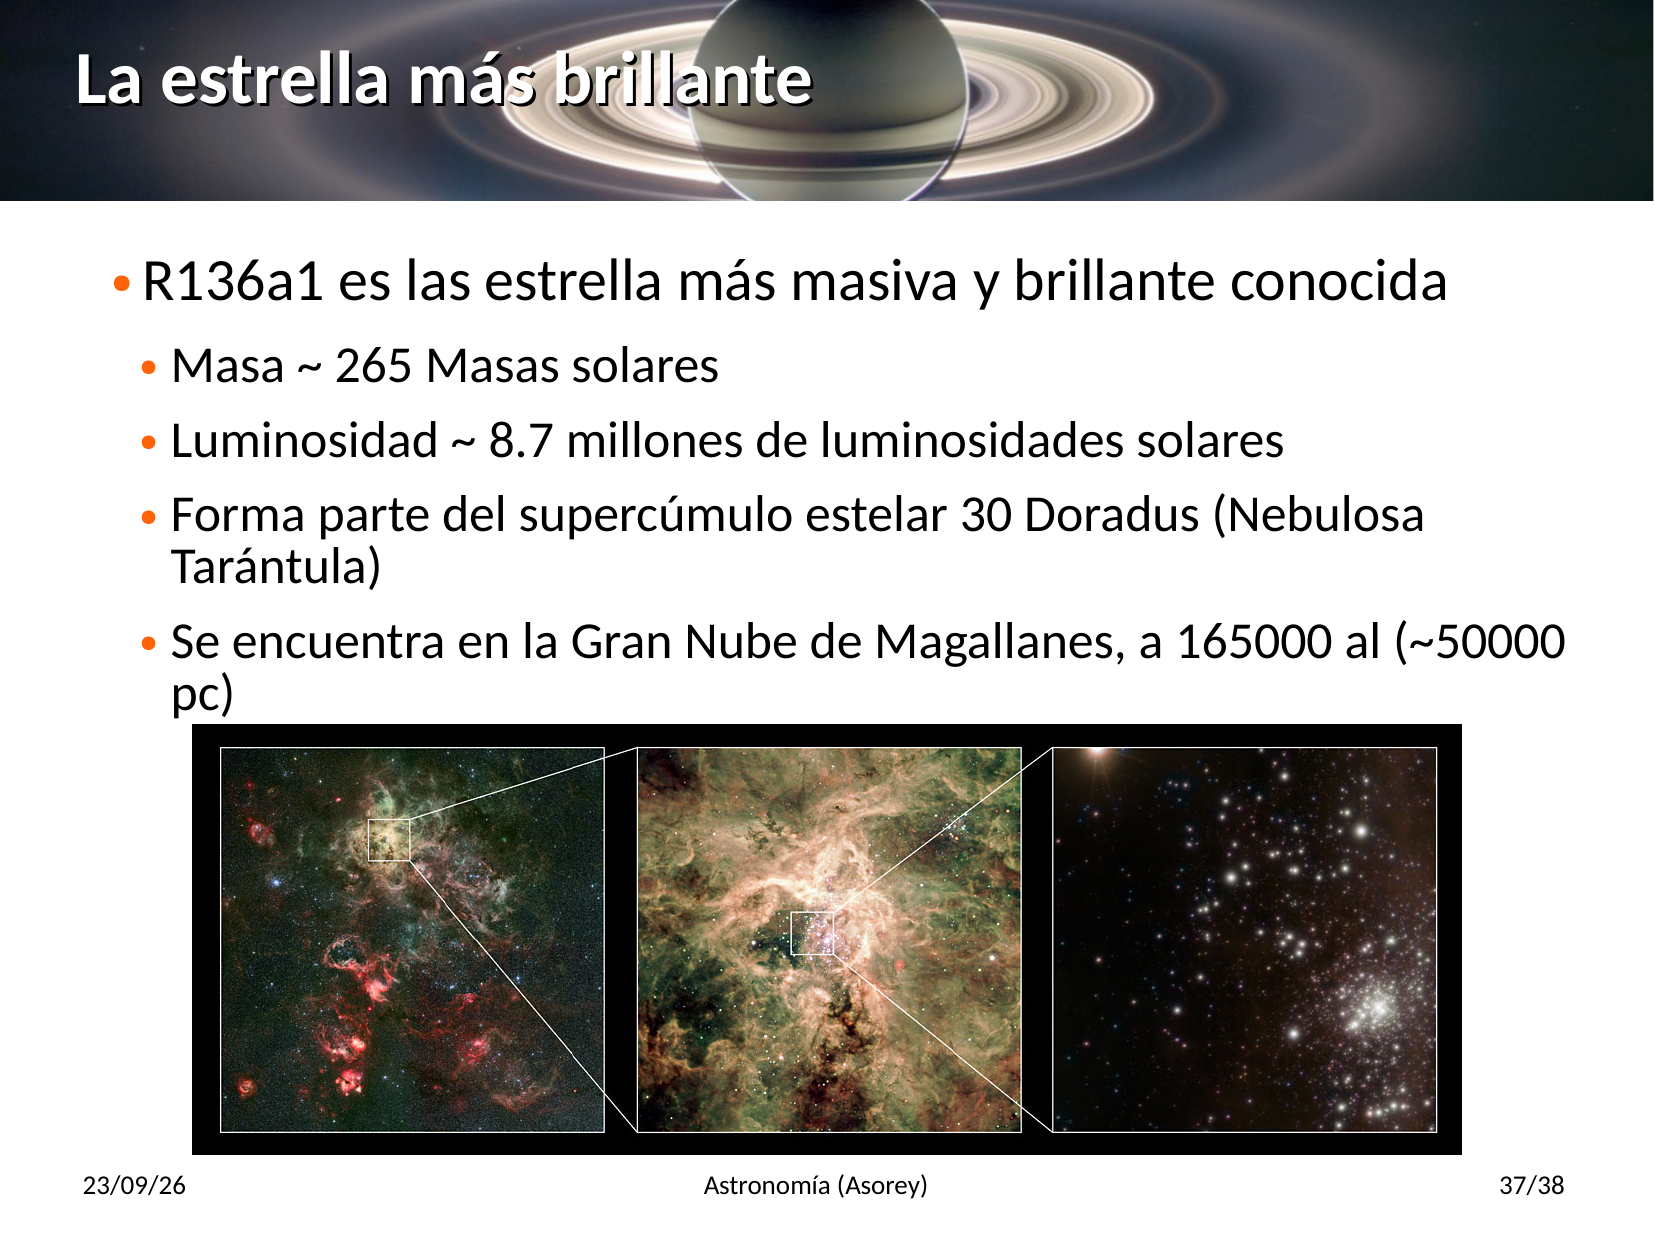

# La estrella más brillante
R136a1 es las estrella más masiva y brillante conocida
Masa ~ 265 Masas solares
Luminosidad ~ 8.7 millones de luminosidades solares
Forma parte del supercúmulo estelar 30 Doradus (Nebulosa Tarántula)
Se encuentra en la Gran Nube de Magallanes, a 165000 al (~50000 pc)
Astronomía (Asorey)
37